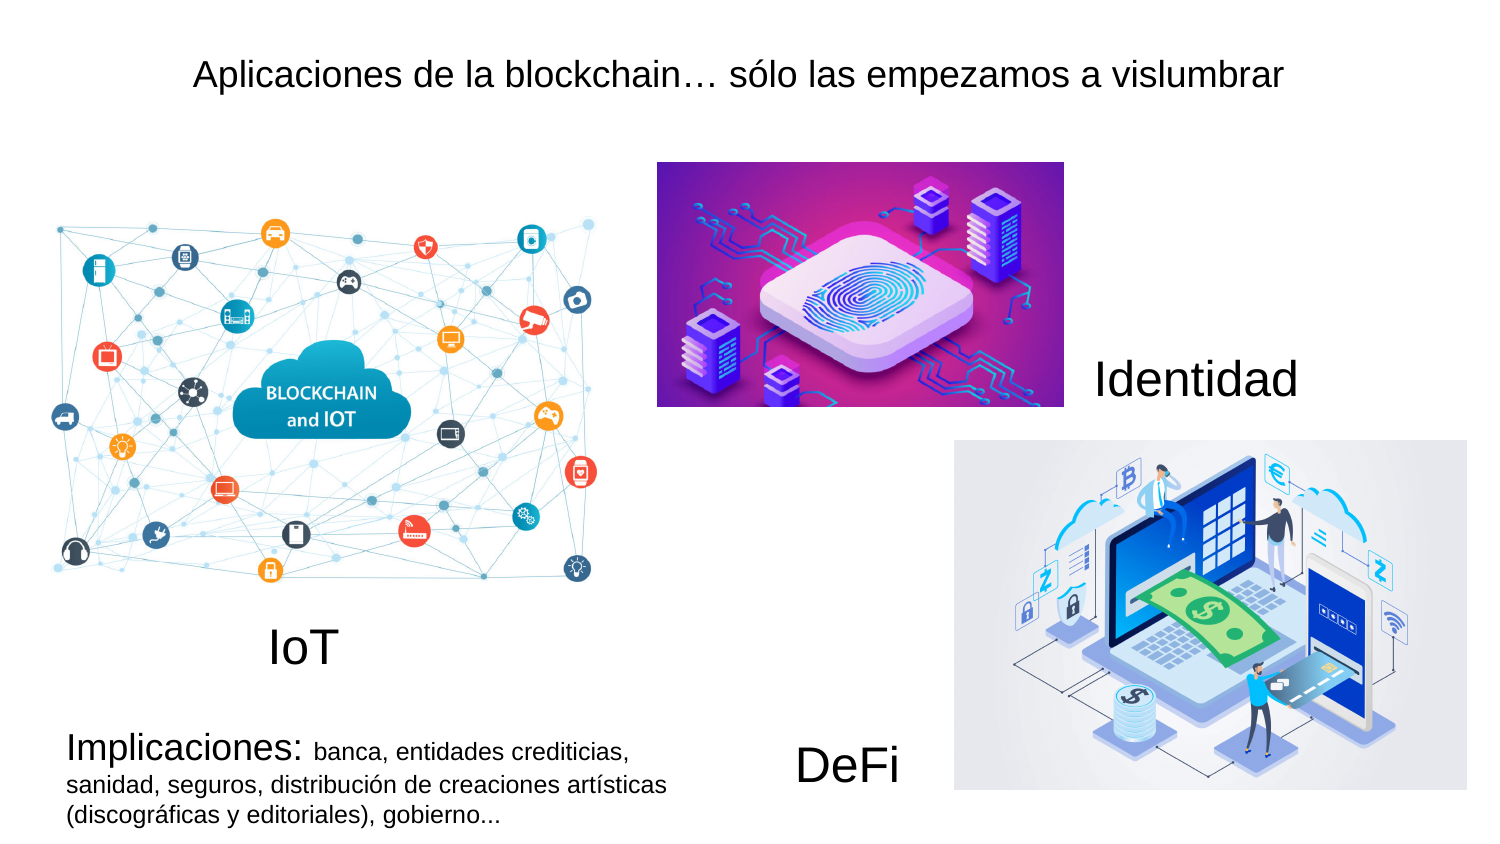

Aplicaciones de la blockchain… sólo las empezamos a vislumbrar
#
Identidad
IoT
Implicaciones: banca, entidades crediticias, sanidad, seguros, distribución de creaciones artísticas (discográficas y editoriales), gobierno...
DeFi